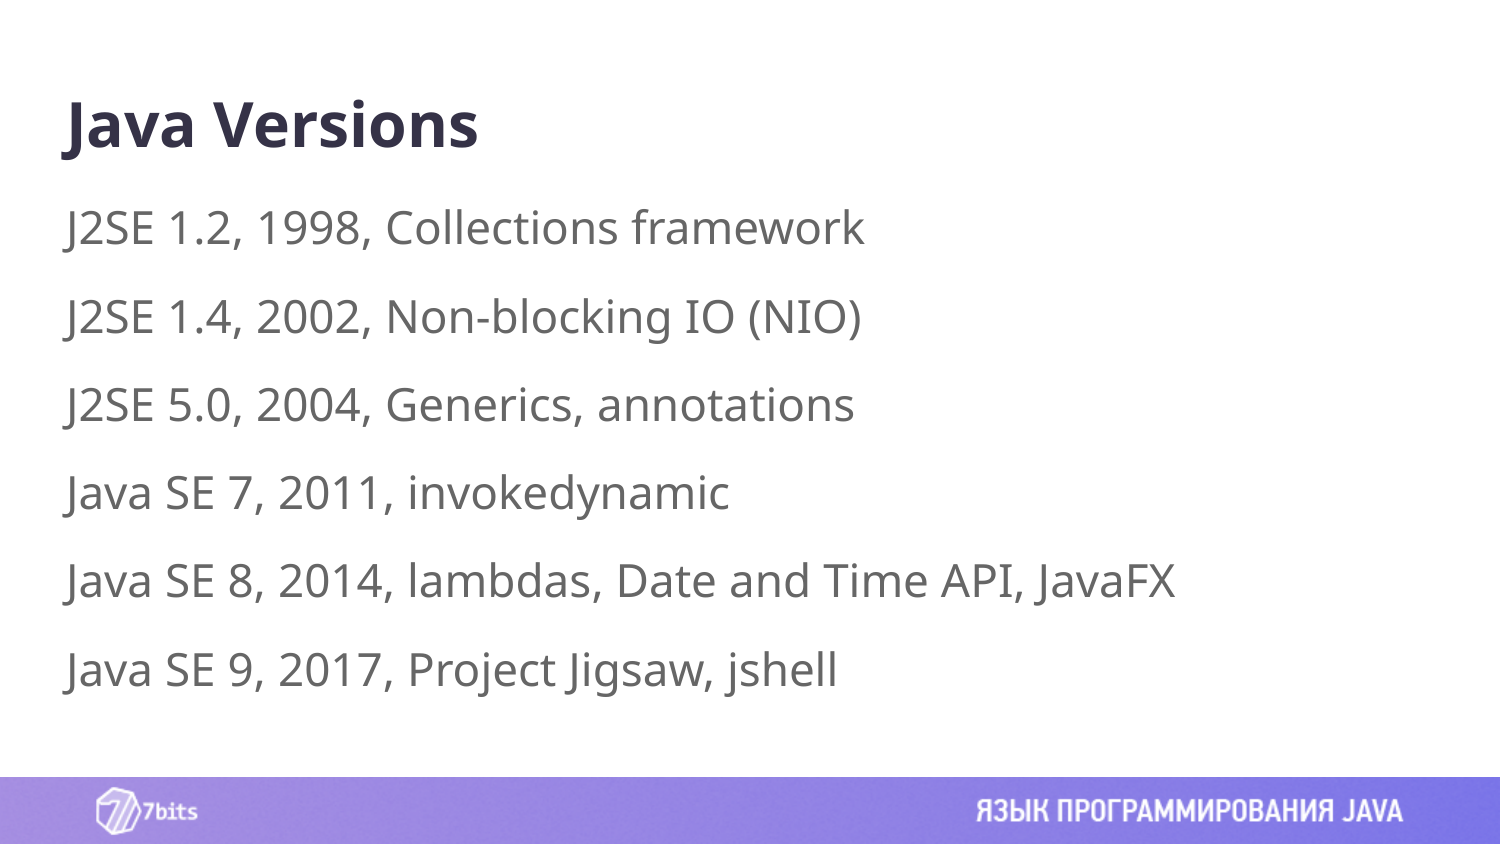

# Java Versions
J2SE 1.2, 1998, Collections framework
J2SE 1.4, 2002, Non-blocking IO (NIO)
J2SE 5.0, 2004, Generics, annotations
Java SE 7, 2011, invokedynamic
Java SE 8, 2014, lambdas, Date and Time API, JavaFX
Java SE 9, 2017, Project Jigsaw, jshell